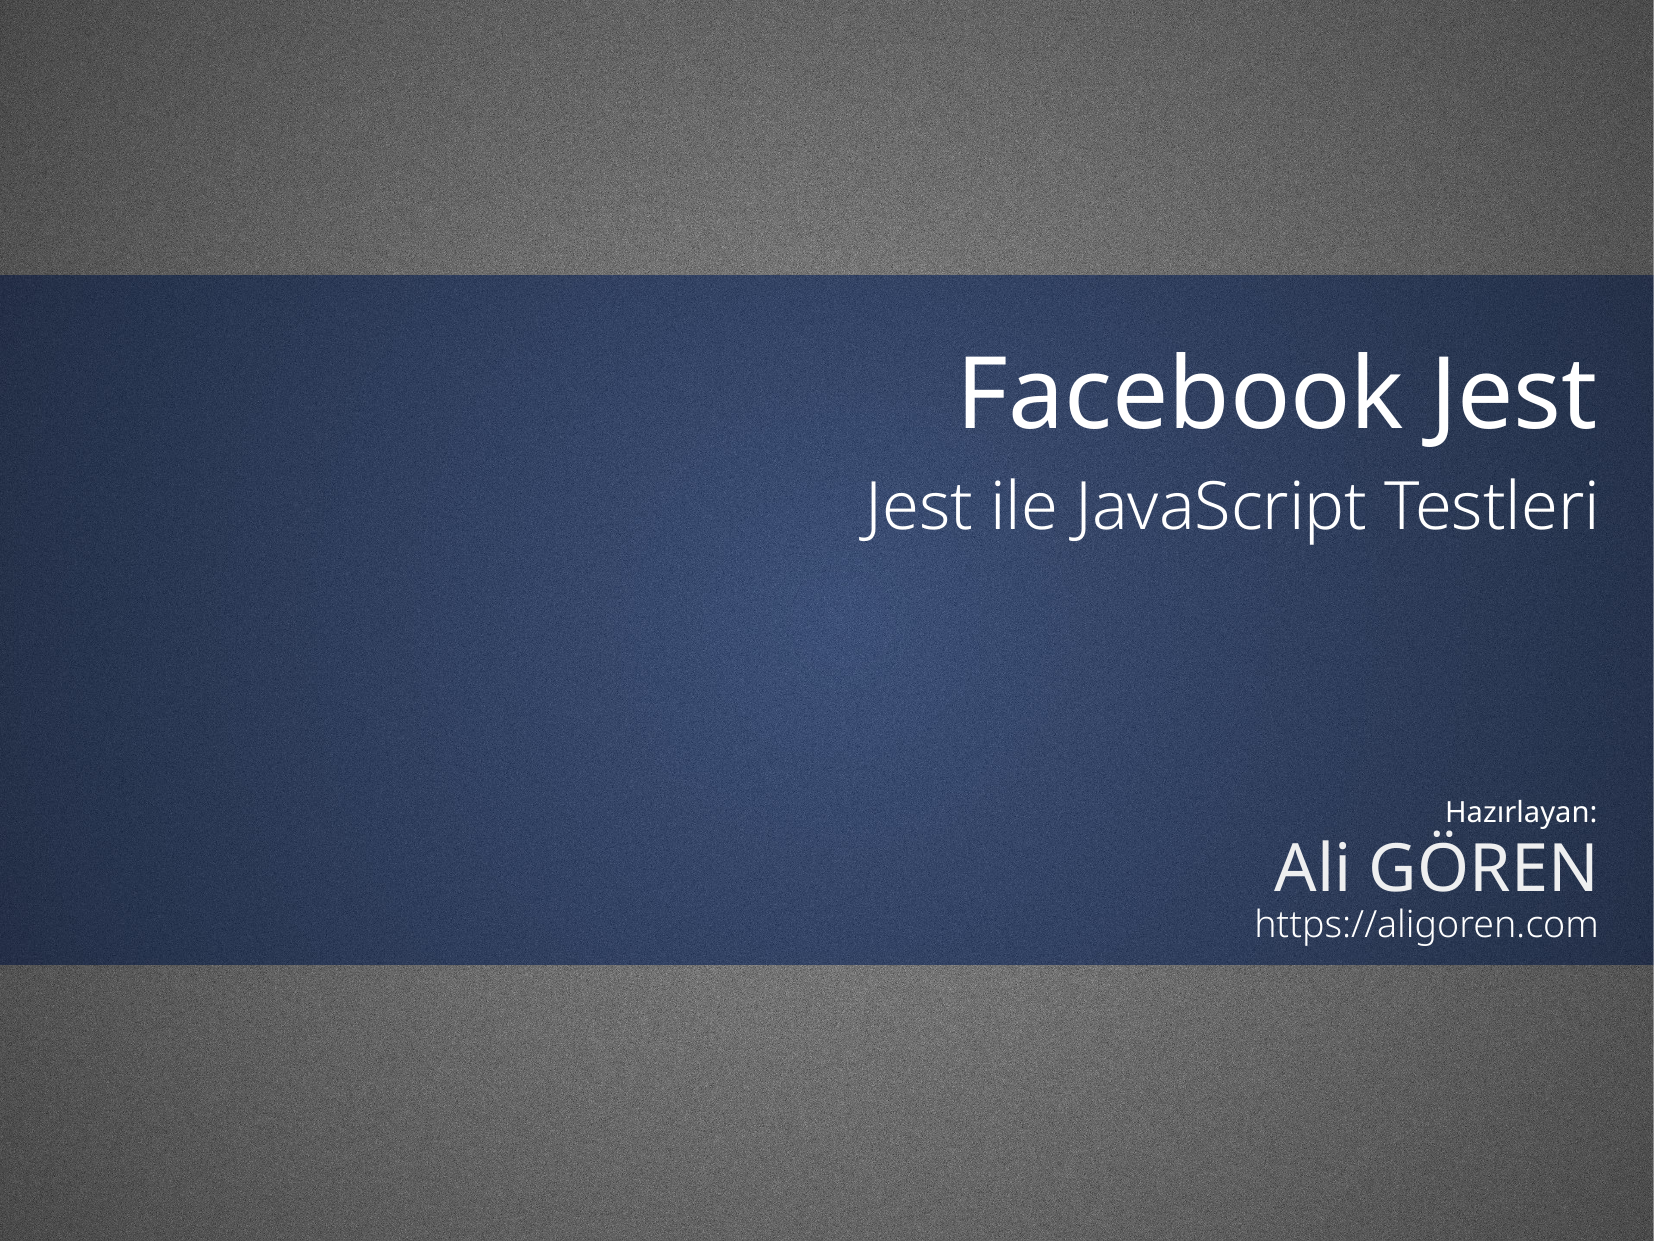

# Facebook Jest
Jest ile JavaScript Testleri
Hazırlayan:
Ali GÖREN
https://aligoren.com